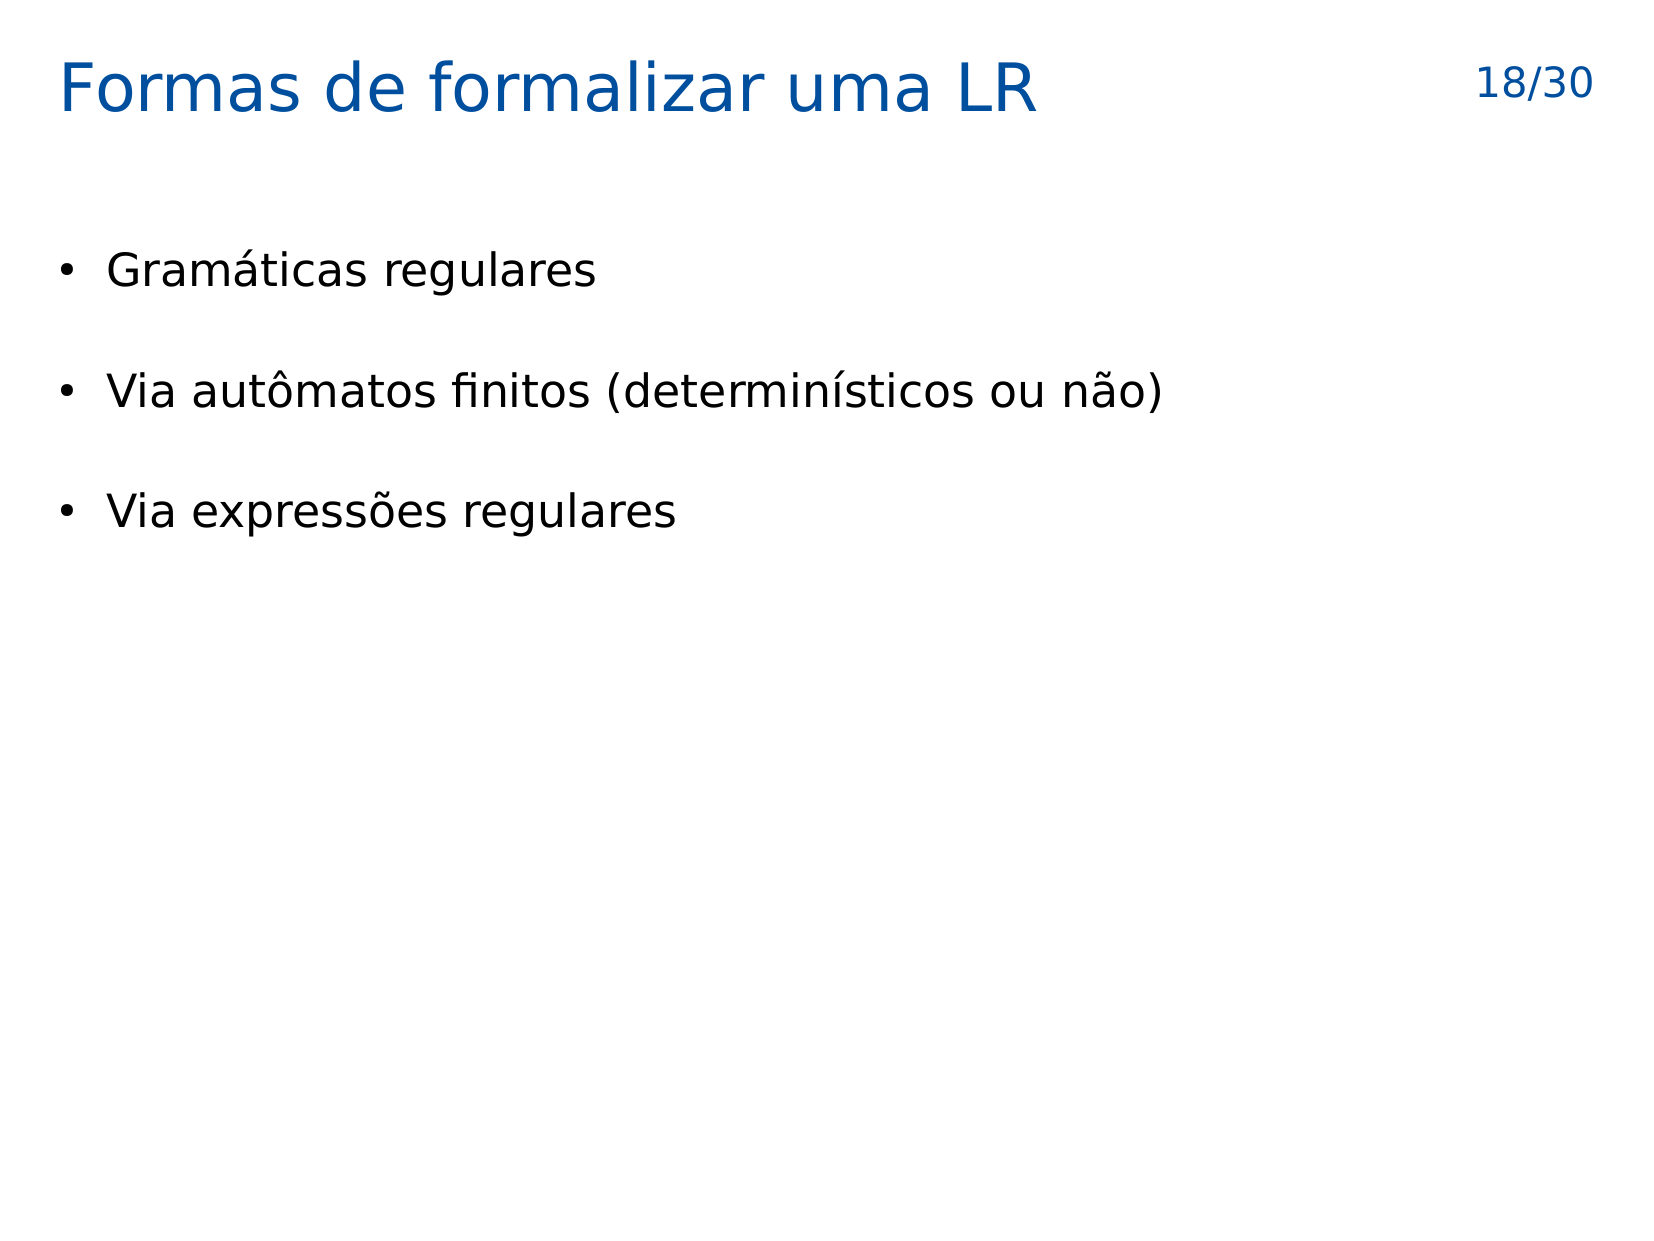

# Formas de formalizar uma LR
18
Gramáticas regulares
Via autômatos finitos (determinísticos ou não)
Via expressões regulares